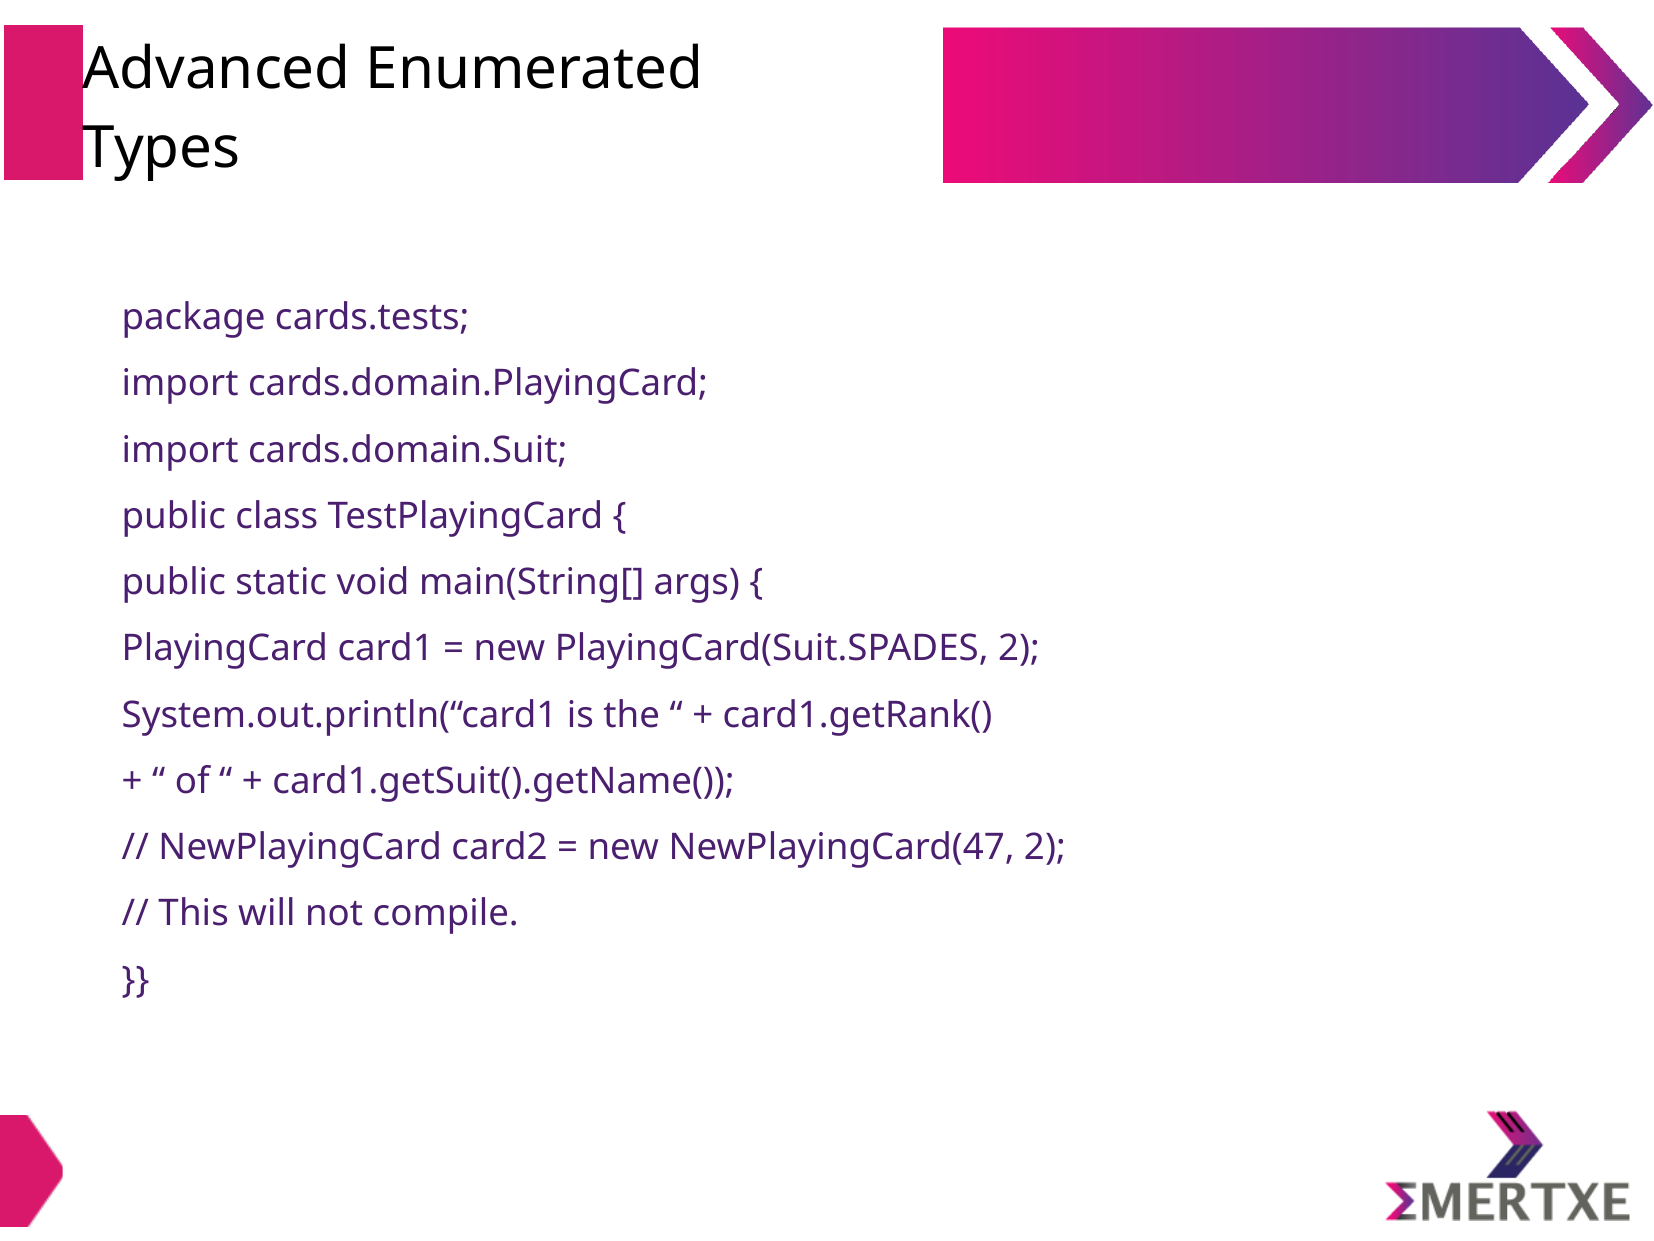

# Advanced Enumerated Types
package cards.tests;
import cards.domain.PlayingCard;
import cards.domain.Suit;
public class TestPlayingCard {
public static void main(String[] args) {
PlayingCard card1 = new PlayingCard(Suit.SPADES, 2);
System.out.println(“card1 is the “ + card1.getRank()
+ “ of “ + card1.getSuit().getName());
// NewPlayingCard card2 = new NewPlayingCard(47, 2);
// This will not compile.
}}